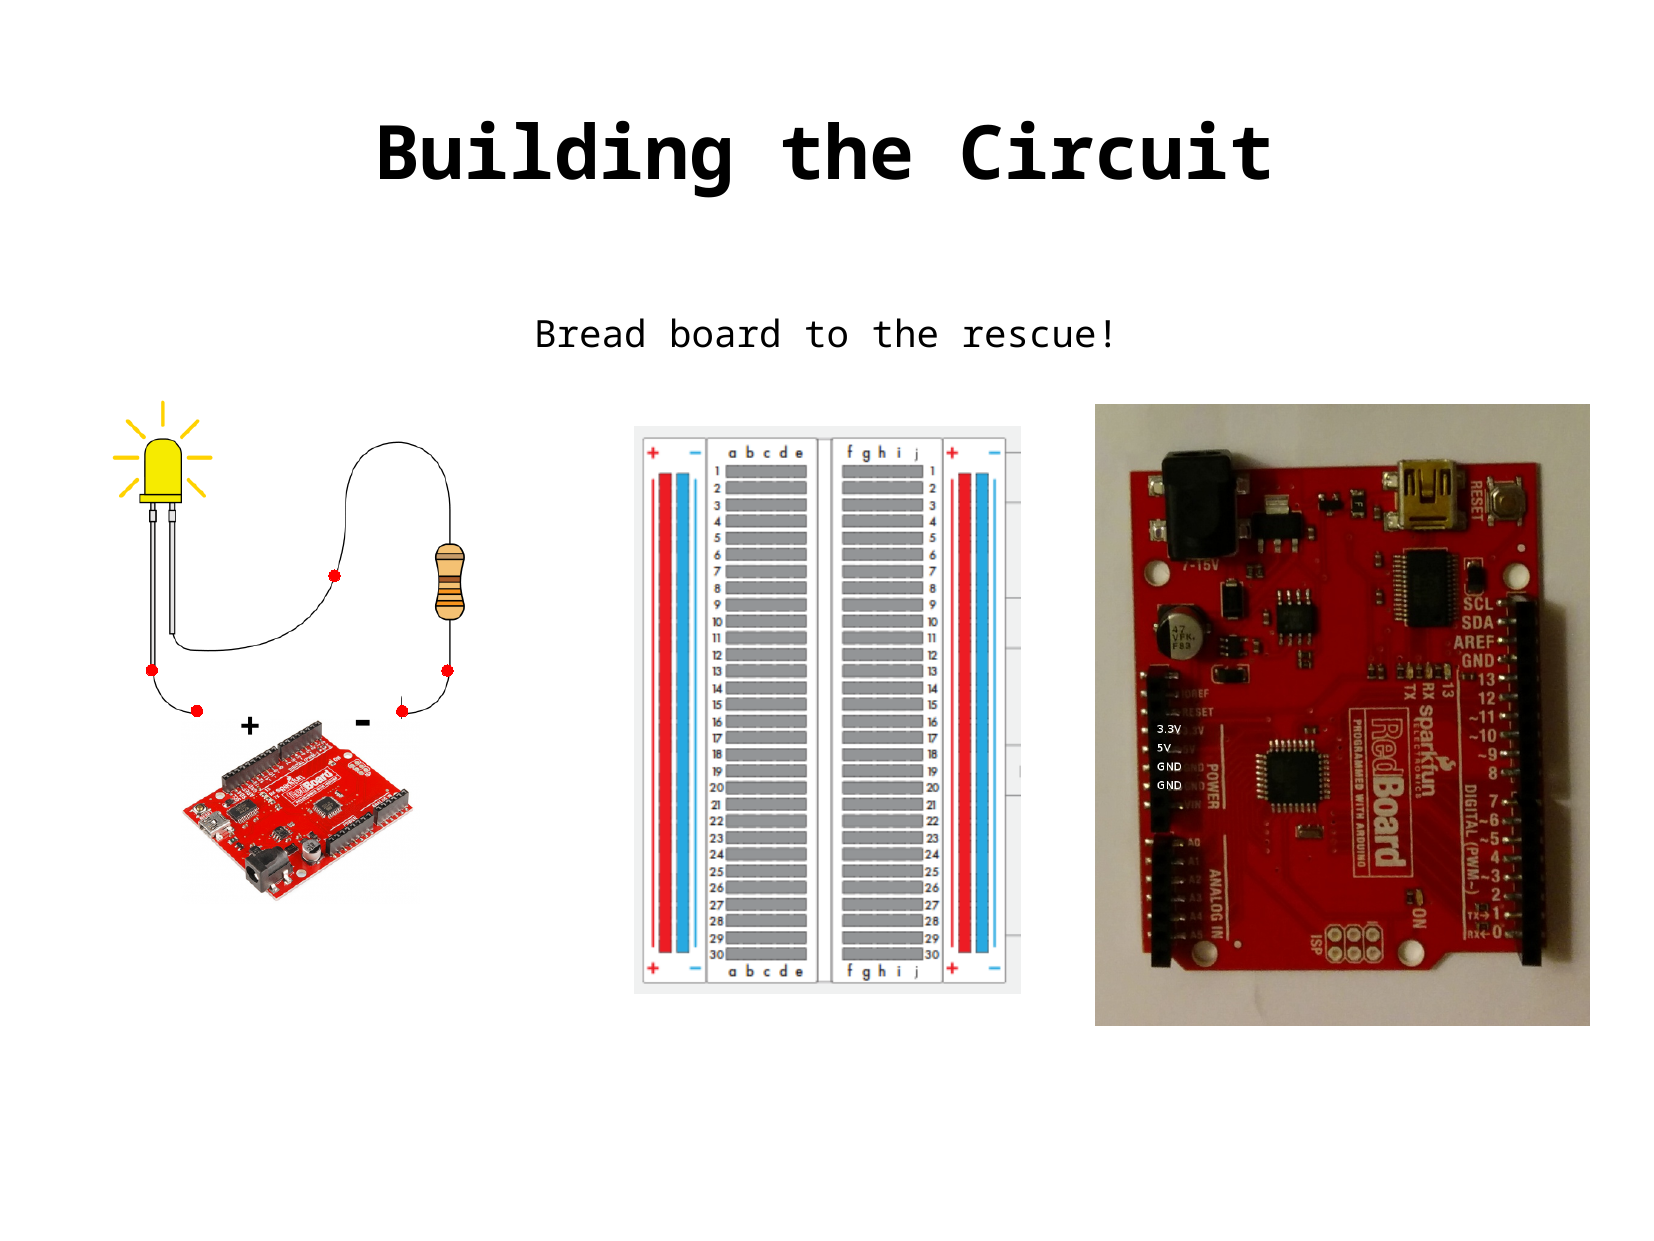

Building the Circuit
Bread board to the rescue!
-
+